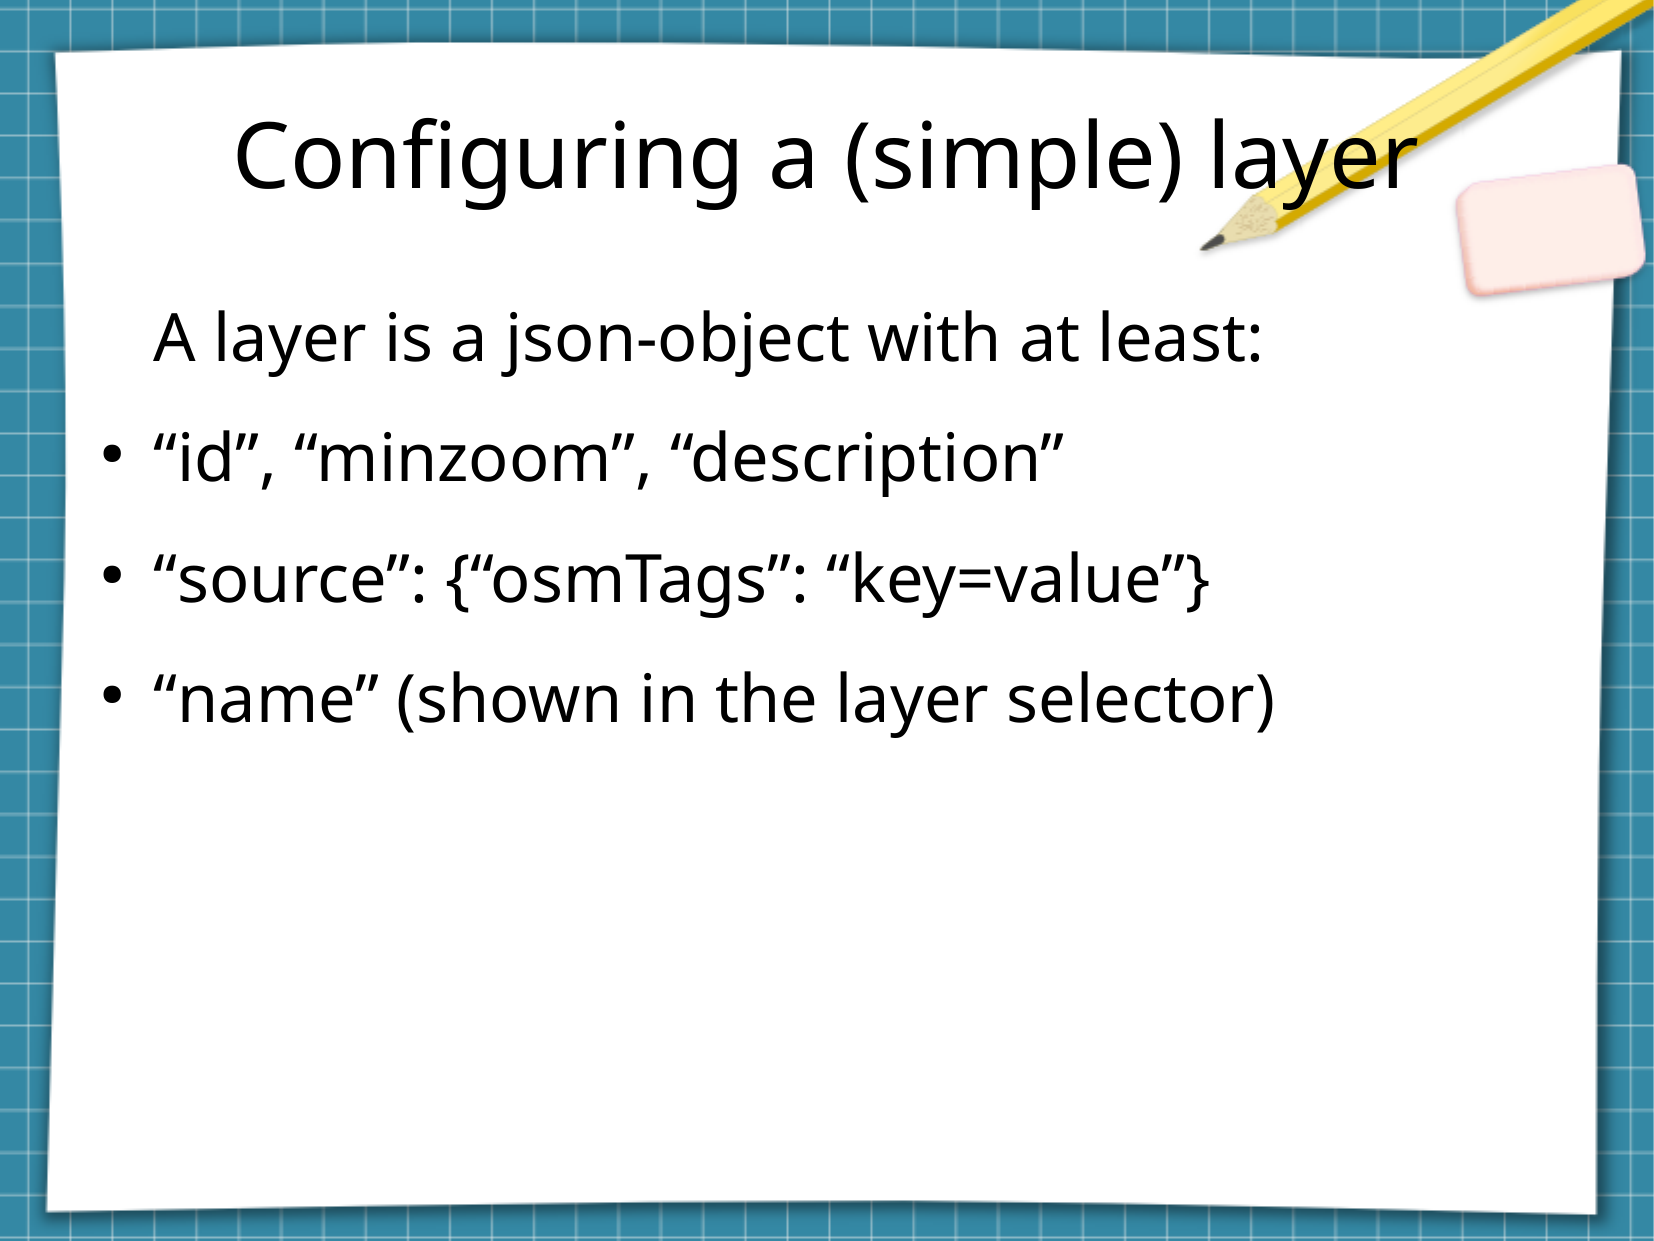

# Configuring a (simple) layer
A layer is a json-object with at least:
“id”, “minzoom”, “description”
“source”: {“osmTags”: “key=value”}
“name” (shown in the layer selector)